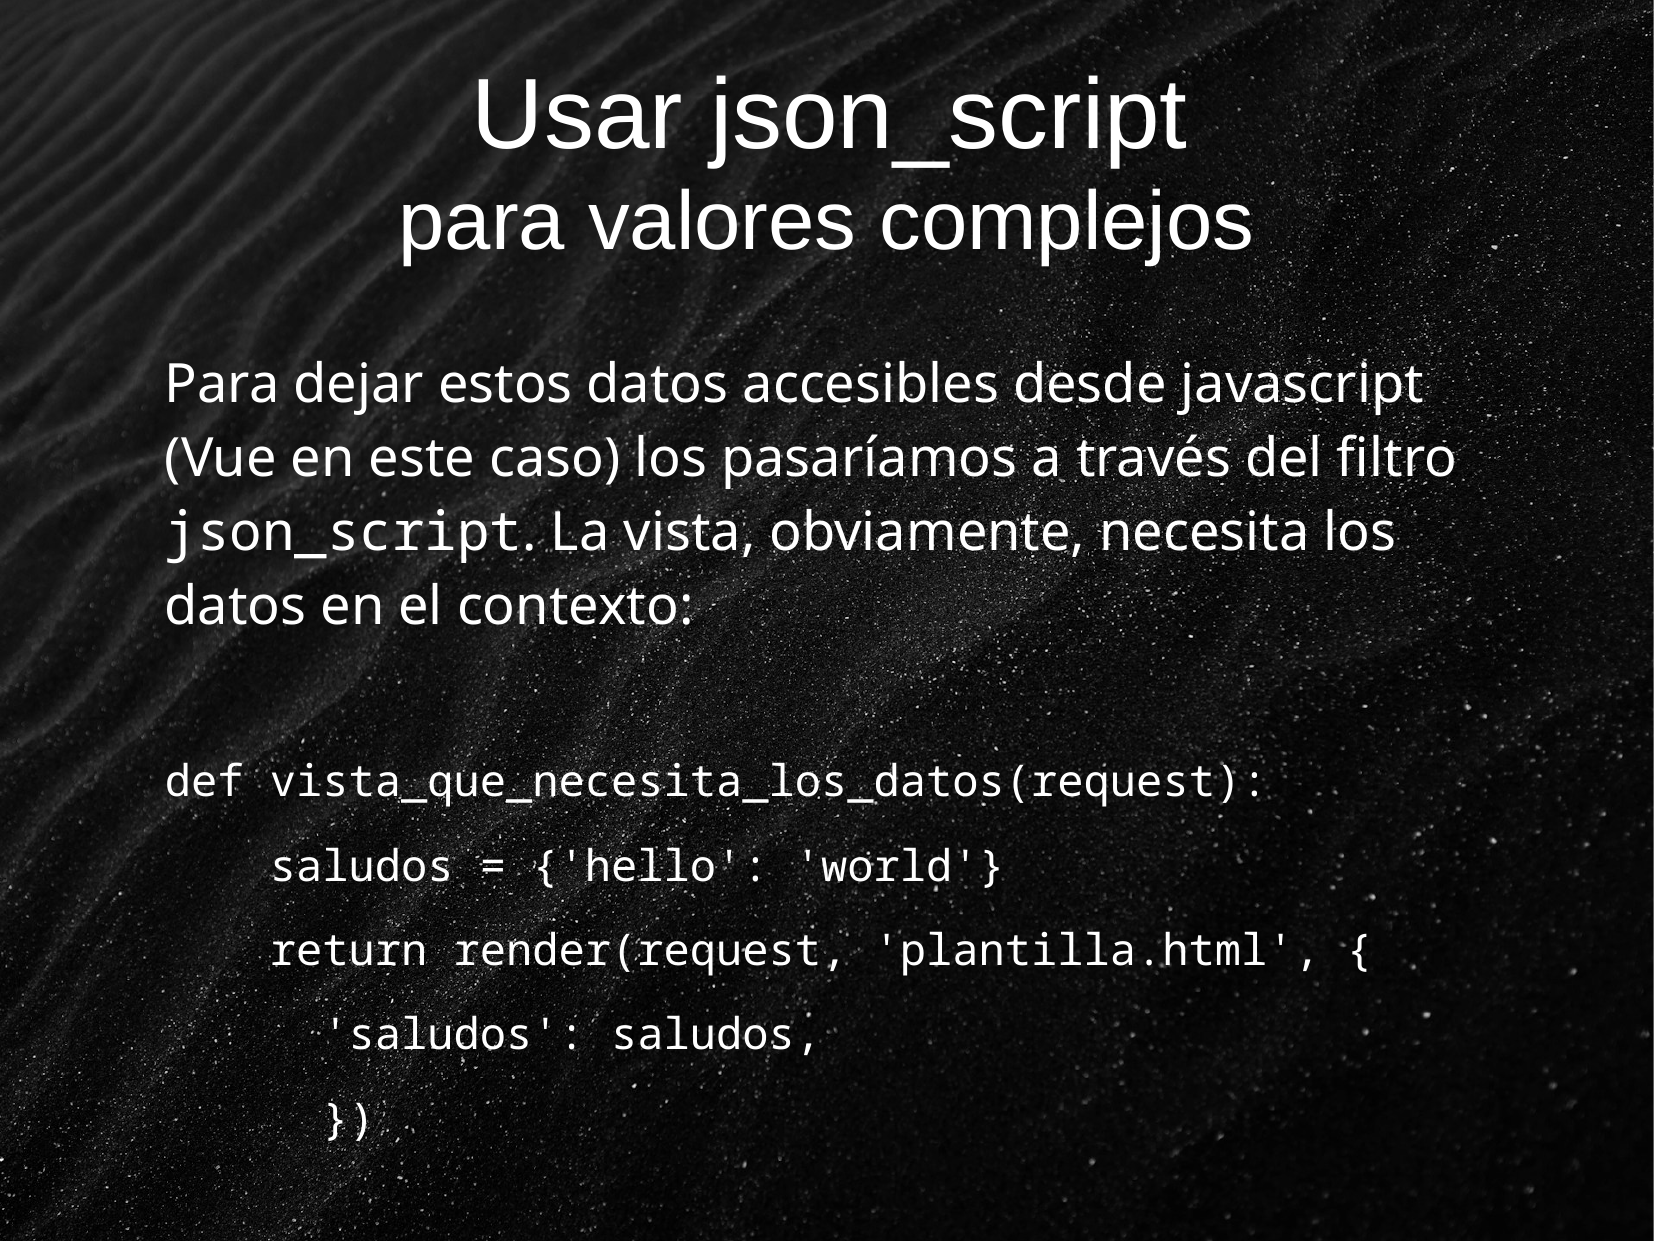

# Usar json_script para valores complejos
Para dejar estos datos accesibles desde javascript (Vue en este caso) los pasaríamos a través del filtro json_script. La vista, obviamente, necesita los datos en el contexto:
def vista_que_necesita_los_datos(request):
 saludos = {'hello': 'world'}
 return render(request, 'plantilla.html', {
 'saludos': saludos,
 })